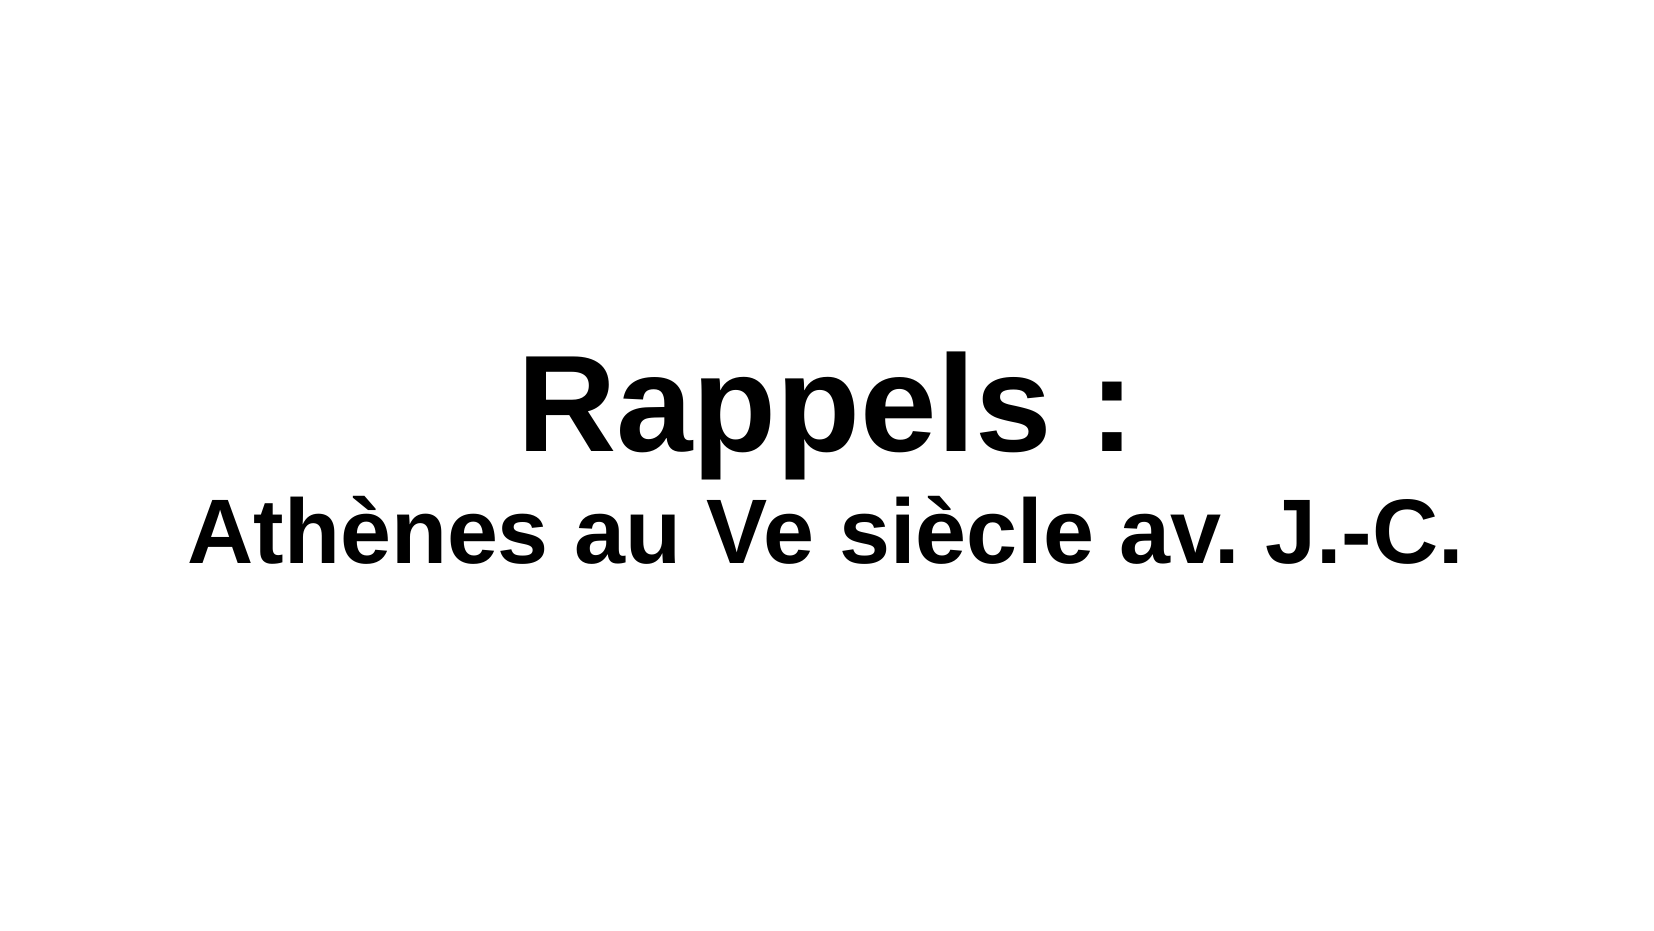

Rappels :
Athènes au Ve siècle av. J.-C.